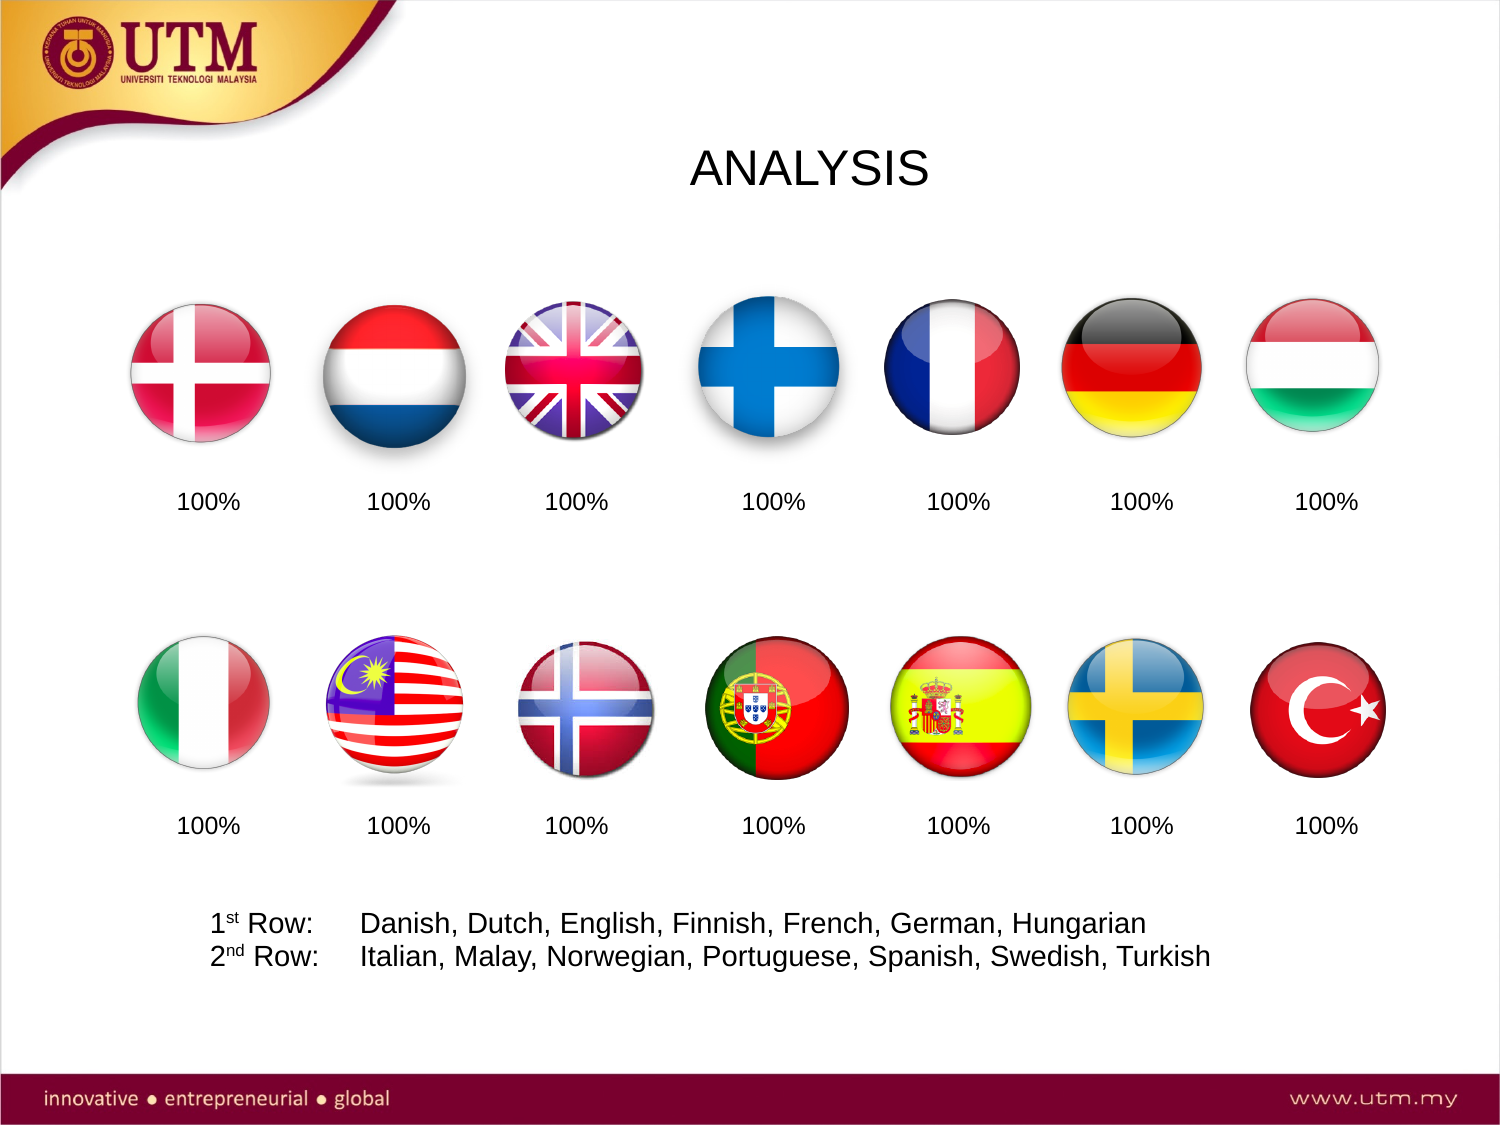

ANALYSIS
 100%		 100%		 100%		 100%		 100%		100%		 100%
 100%		 100%		 100%		 100%		 100%		100%		 100%
1st Row:	Danish, Dutch, English, Finnish, French, German, Hungarian
2nd Row:	Italian, Malay, Norwegian, Portuguese, Spanish, Swedish, Turkish